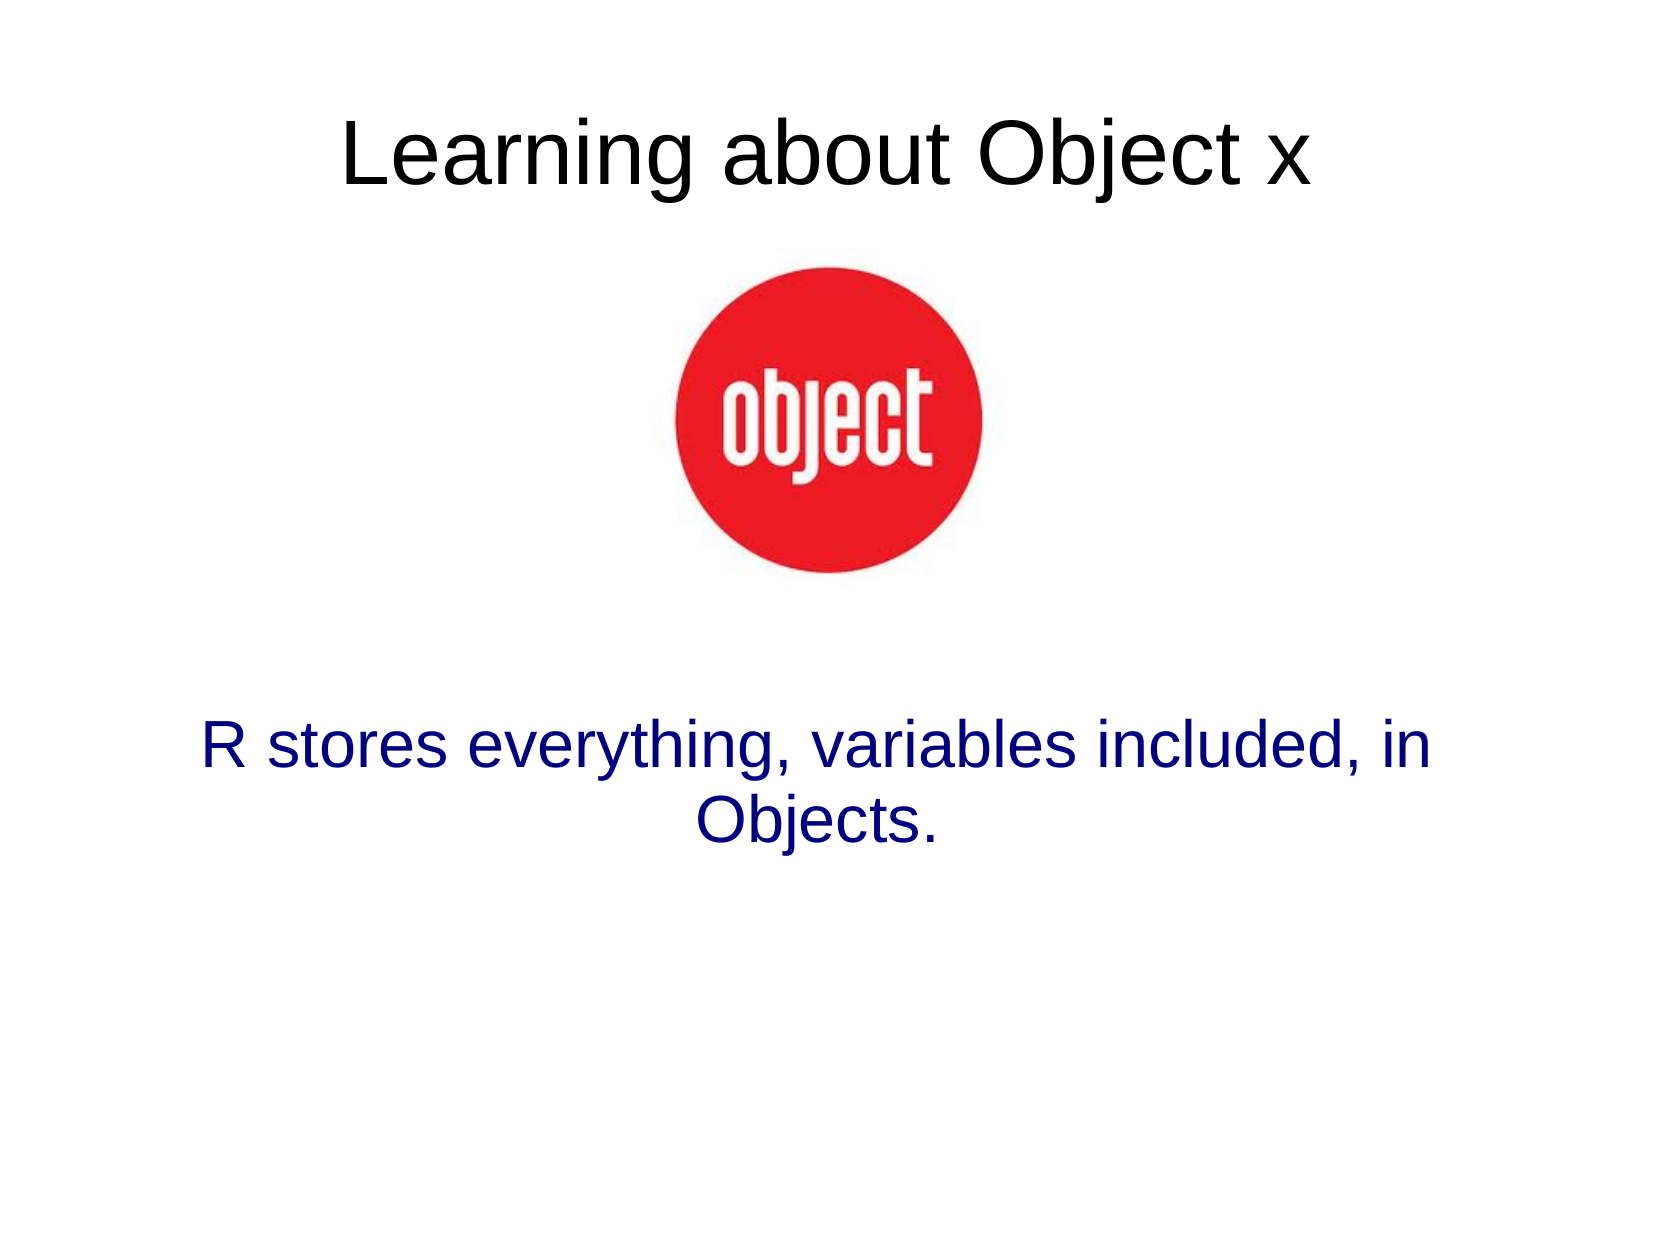

# Learning about Object x
R stores everything, variables included, in Objects.